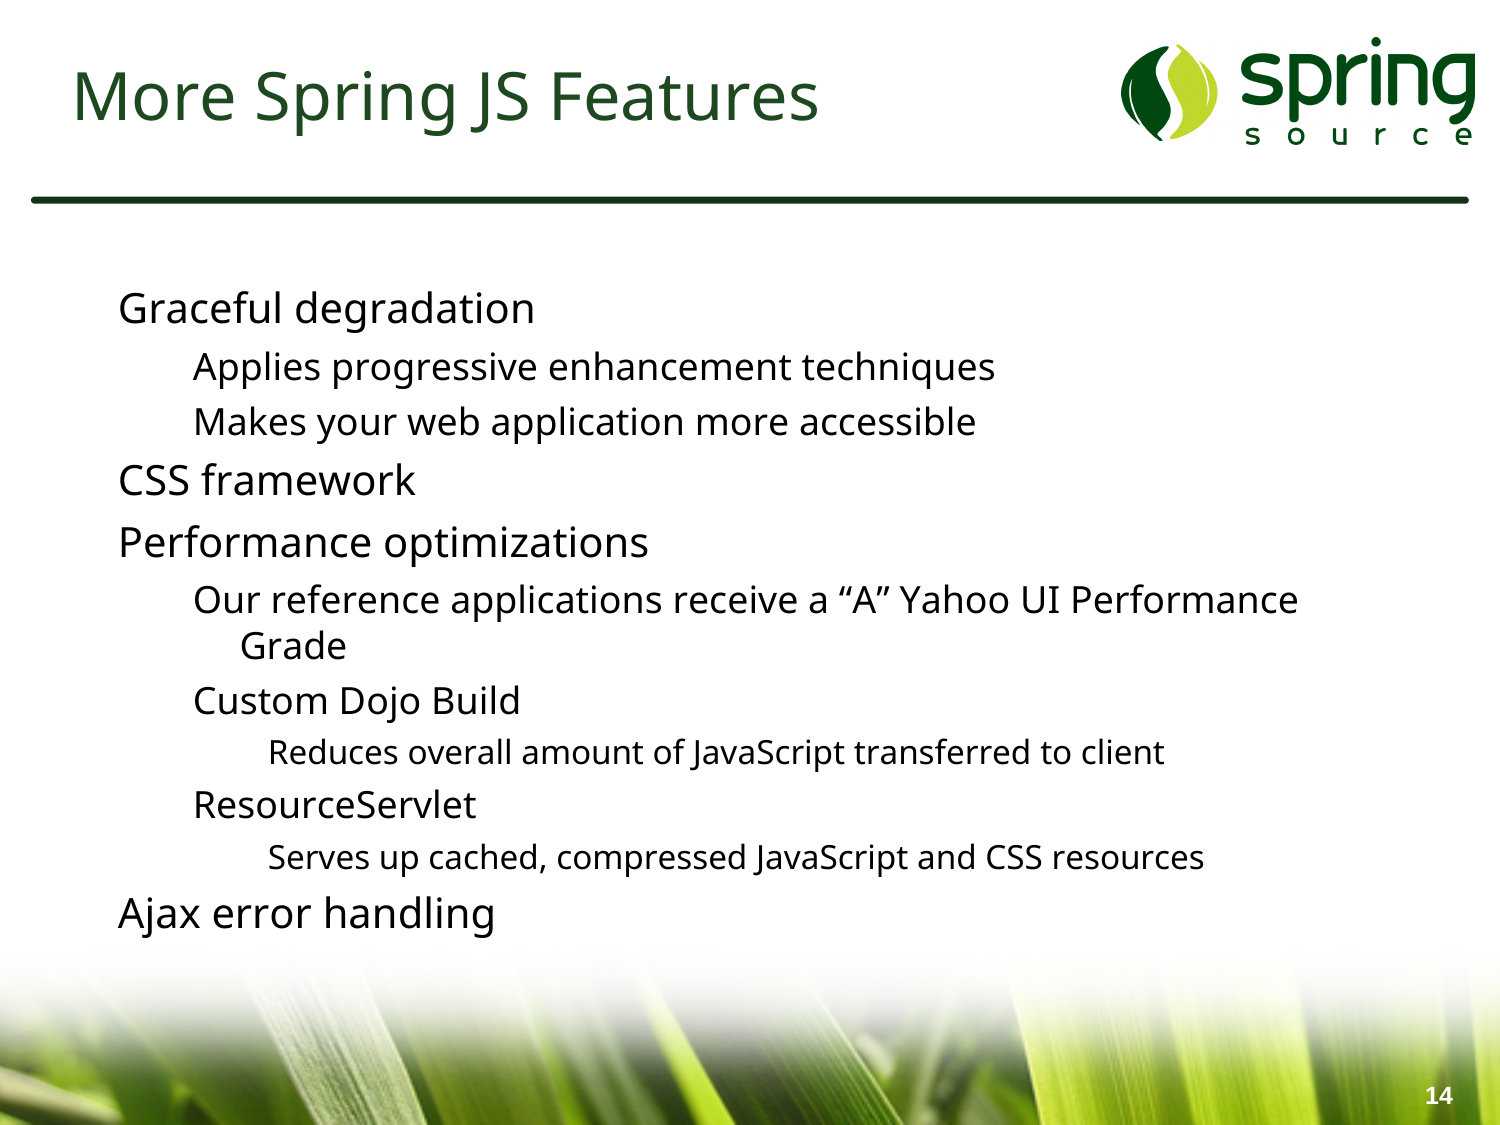

# More Spring JS Features
Graceful degradation
Applies progressive enhancement techniques
Makes your web application more accessible
CSS framework
Performance optimizations
Our reference applications receive a “A” Yahoo UI Performance Grade
Custom Dojo Build
Reduces overall amount of JavaScript transferred to client
ResourceServlet
Serves up cached, compressed JavaScript and CSS resources
Ajax error handling